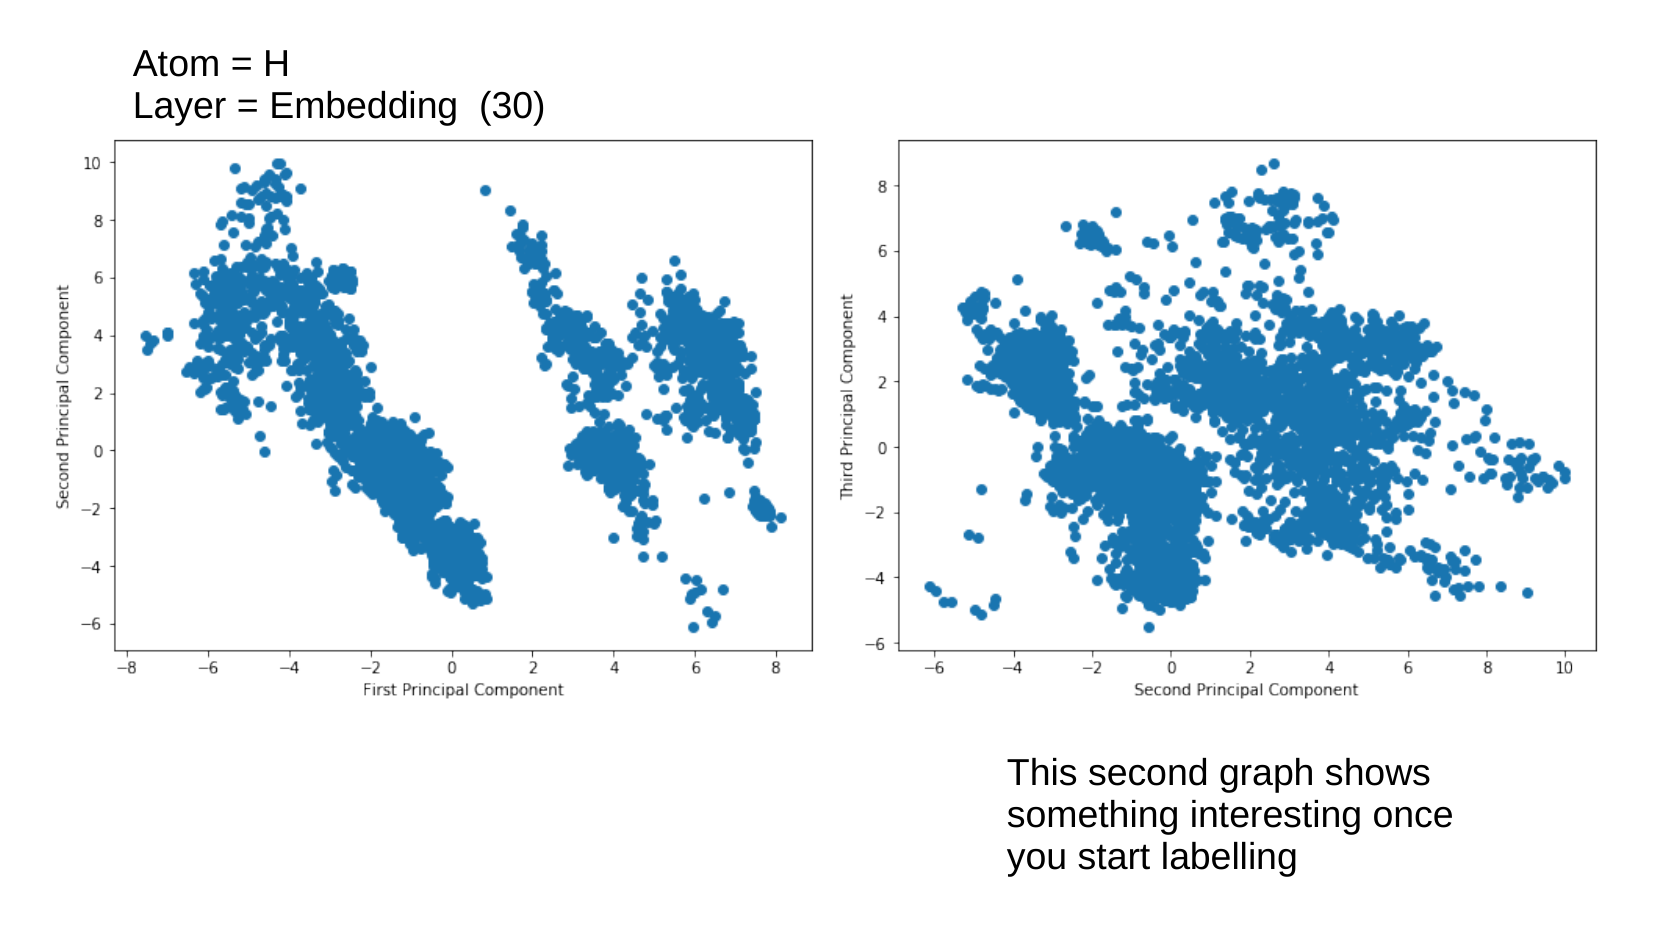

Atom = H
Layer = Embedding (30)
This second graph shows something interesting once you start labelling